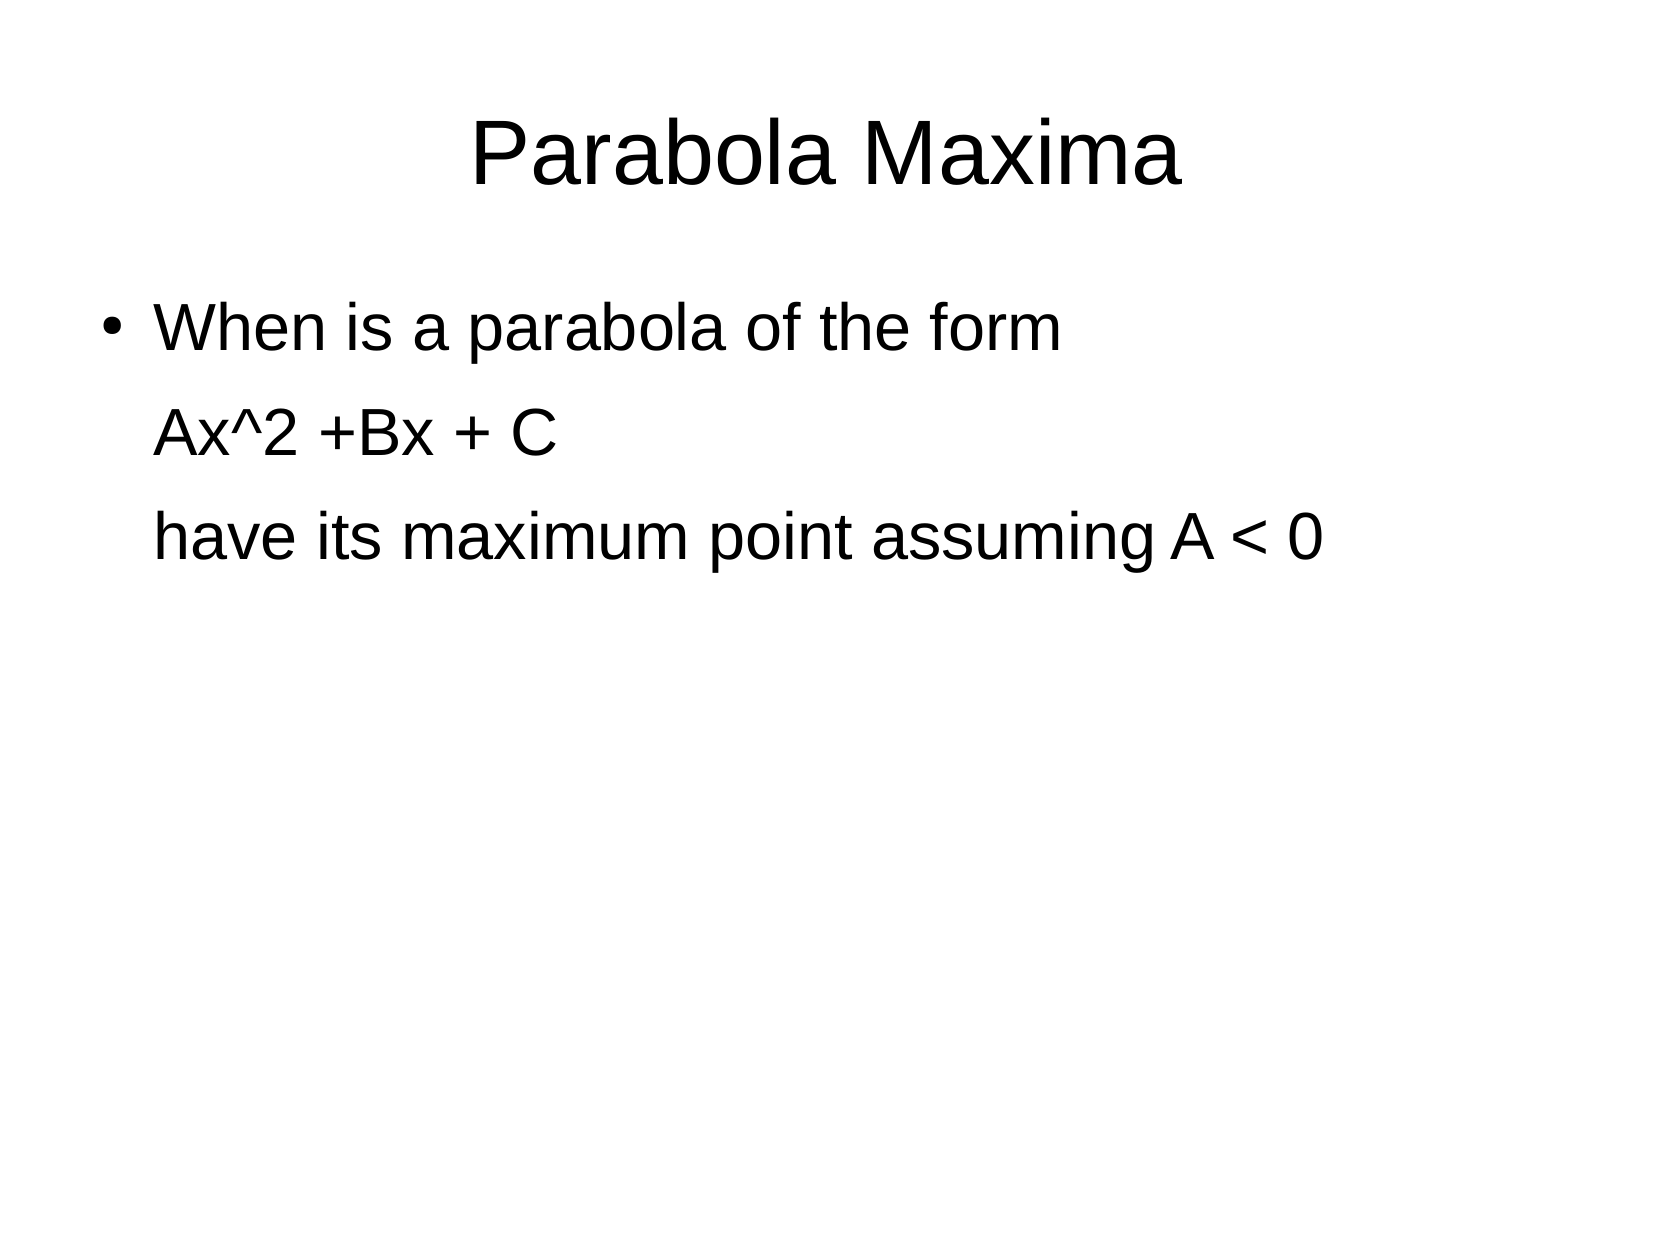

# Parabola Maxima
When is a parabola of the form
Ax^2 +Bx + C
have its maximum point assuming A < 0